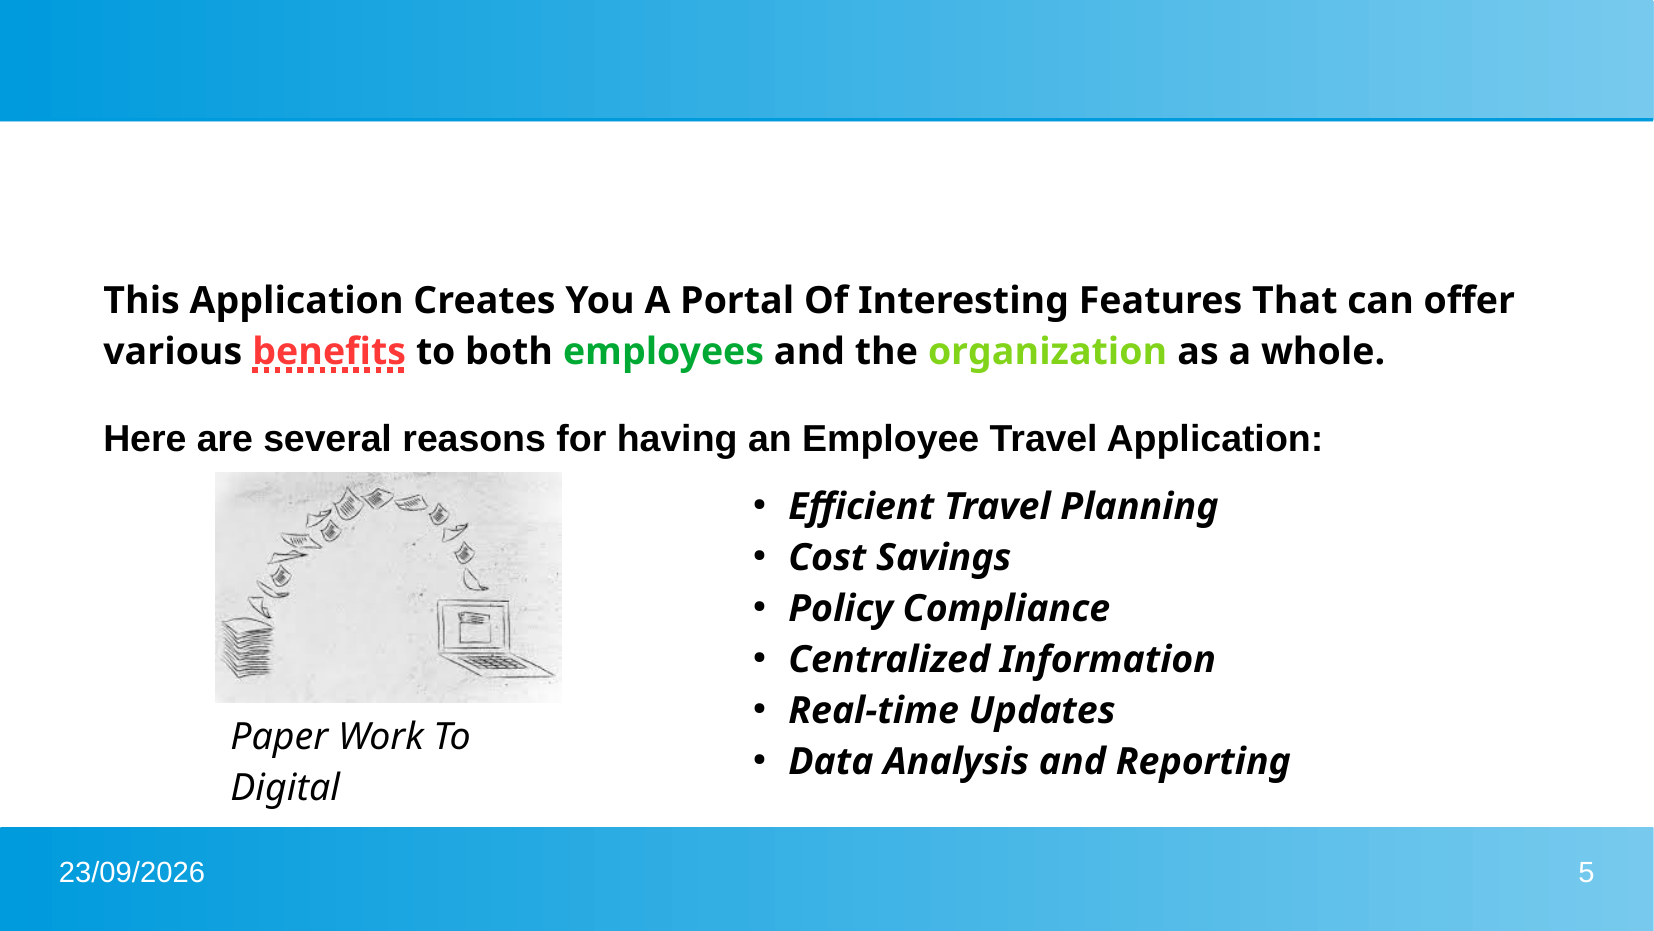

This Application Creates You A Portal Of Interesting Features That can offer various benefits to both employees and the organization as a whole.
Here are several reasons for having an Employee Travel Application:
Efficient Travel Planning
Cost Savings
Policy Compliance
Centralized Information
Real-time Updates
Data Analysis and Reporting
Paper Work To Digital
5